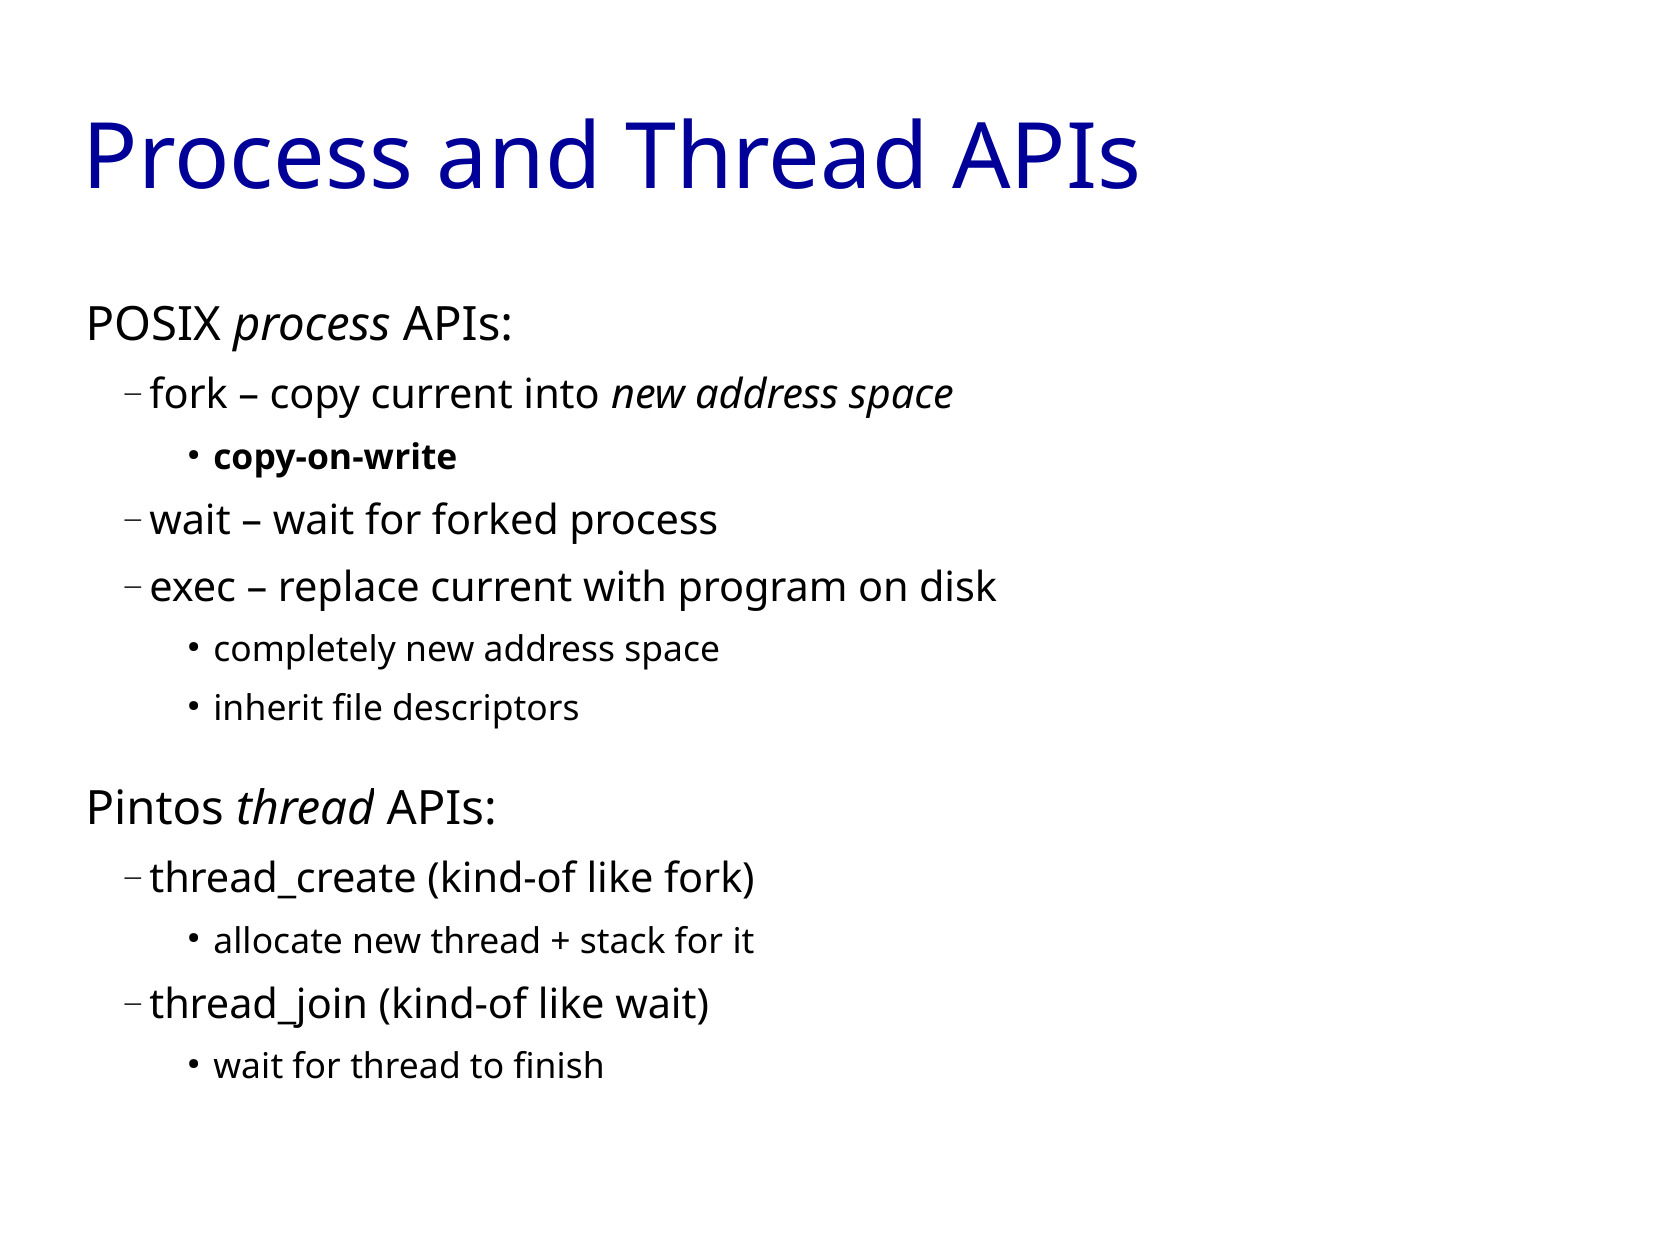

# Process and Thread APIs
POSIX process APIs:
fork – copy current into new address space
copy-on-write
wait – wait for forked process
exec – replace current with program on disk
completely new address space
inherit file descriptors
Pintos thread APIs:
thread_create (kind-of like fork)
allocate new thread + stack for it
thread_join (kind-of like wait)
wait for thread to finish